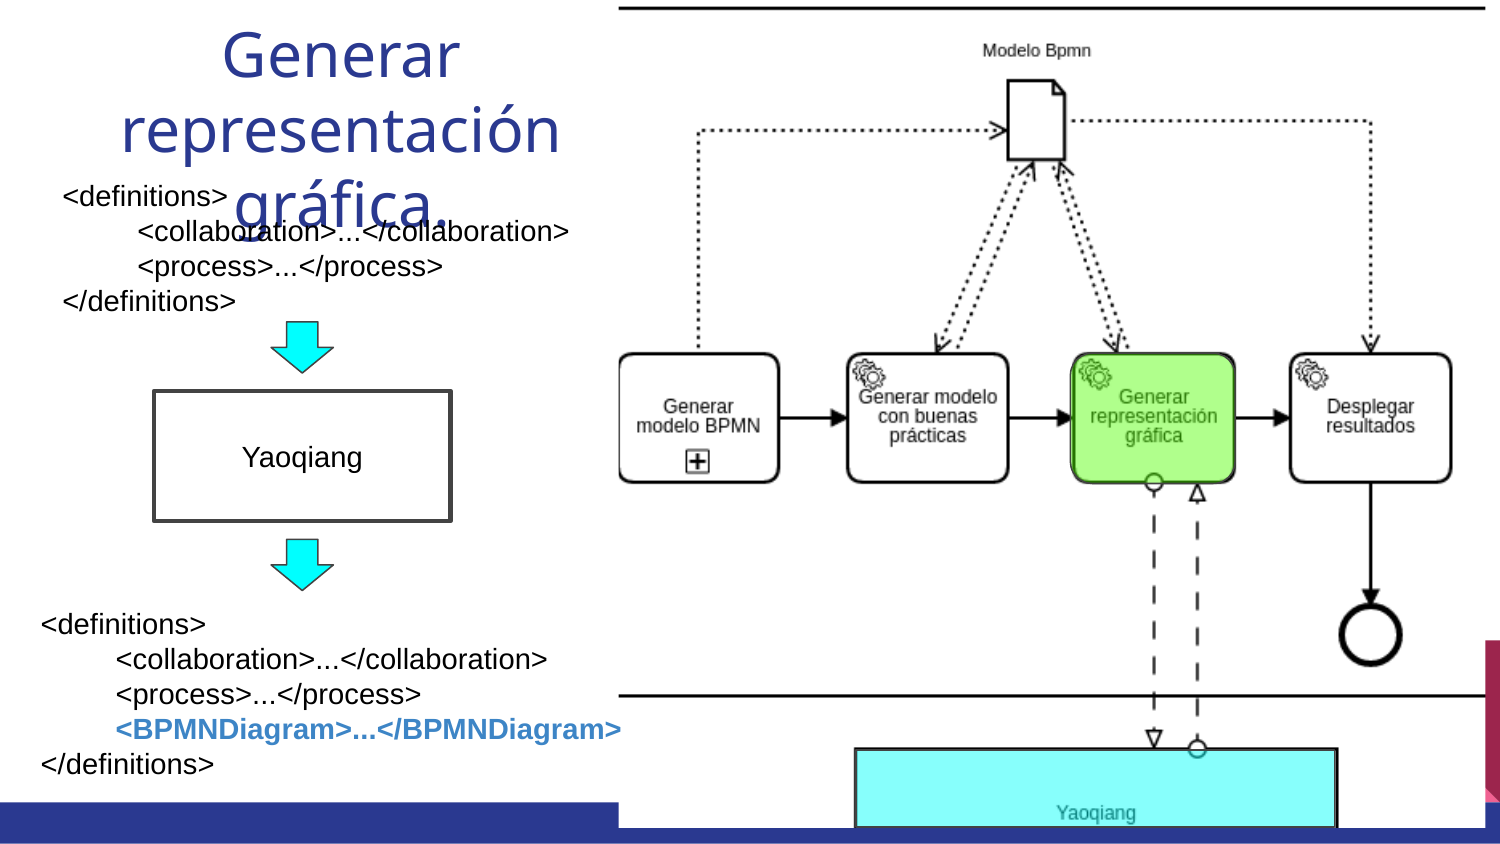

# Generar representación gráfica.
<definitions>
	<collaboration>...</collaboration>
	<process>...</process>
</definitions>
Yaoqiang
<definitions>
	<collaboration>...</collaboration>
	<process>...</process>
	<BPMNDiagram>...</BPMNDiagram>
</definitions>